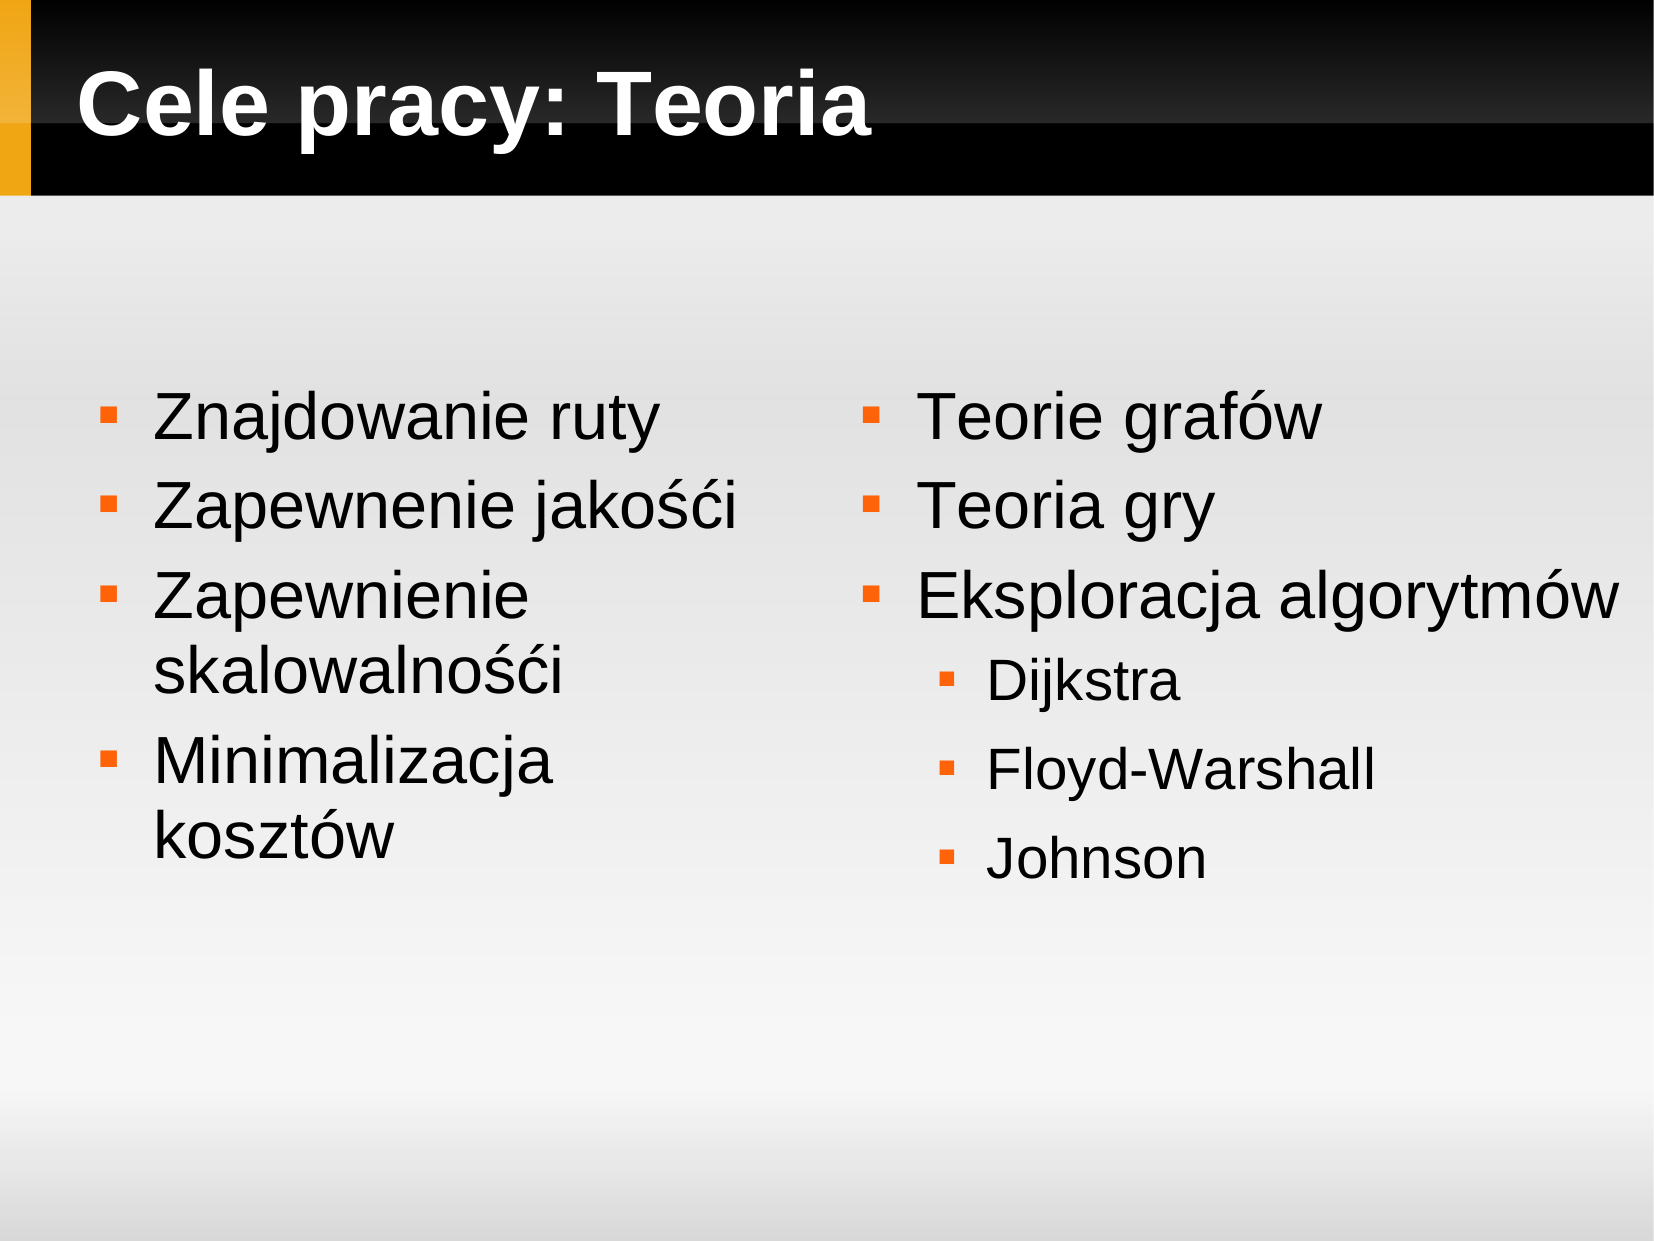

# Cele pracy: Teoria
Znajdowanie ruty
Zapewnenie jakośći
Zapewnienie skalowalnośći
Minimalizacja kosztów
Teorie grafów
Teoria gry
Eksploracja algorytmów
Dijkstra
Floyd-Warshall
Johnson